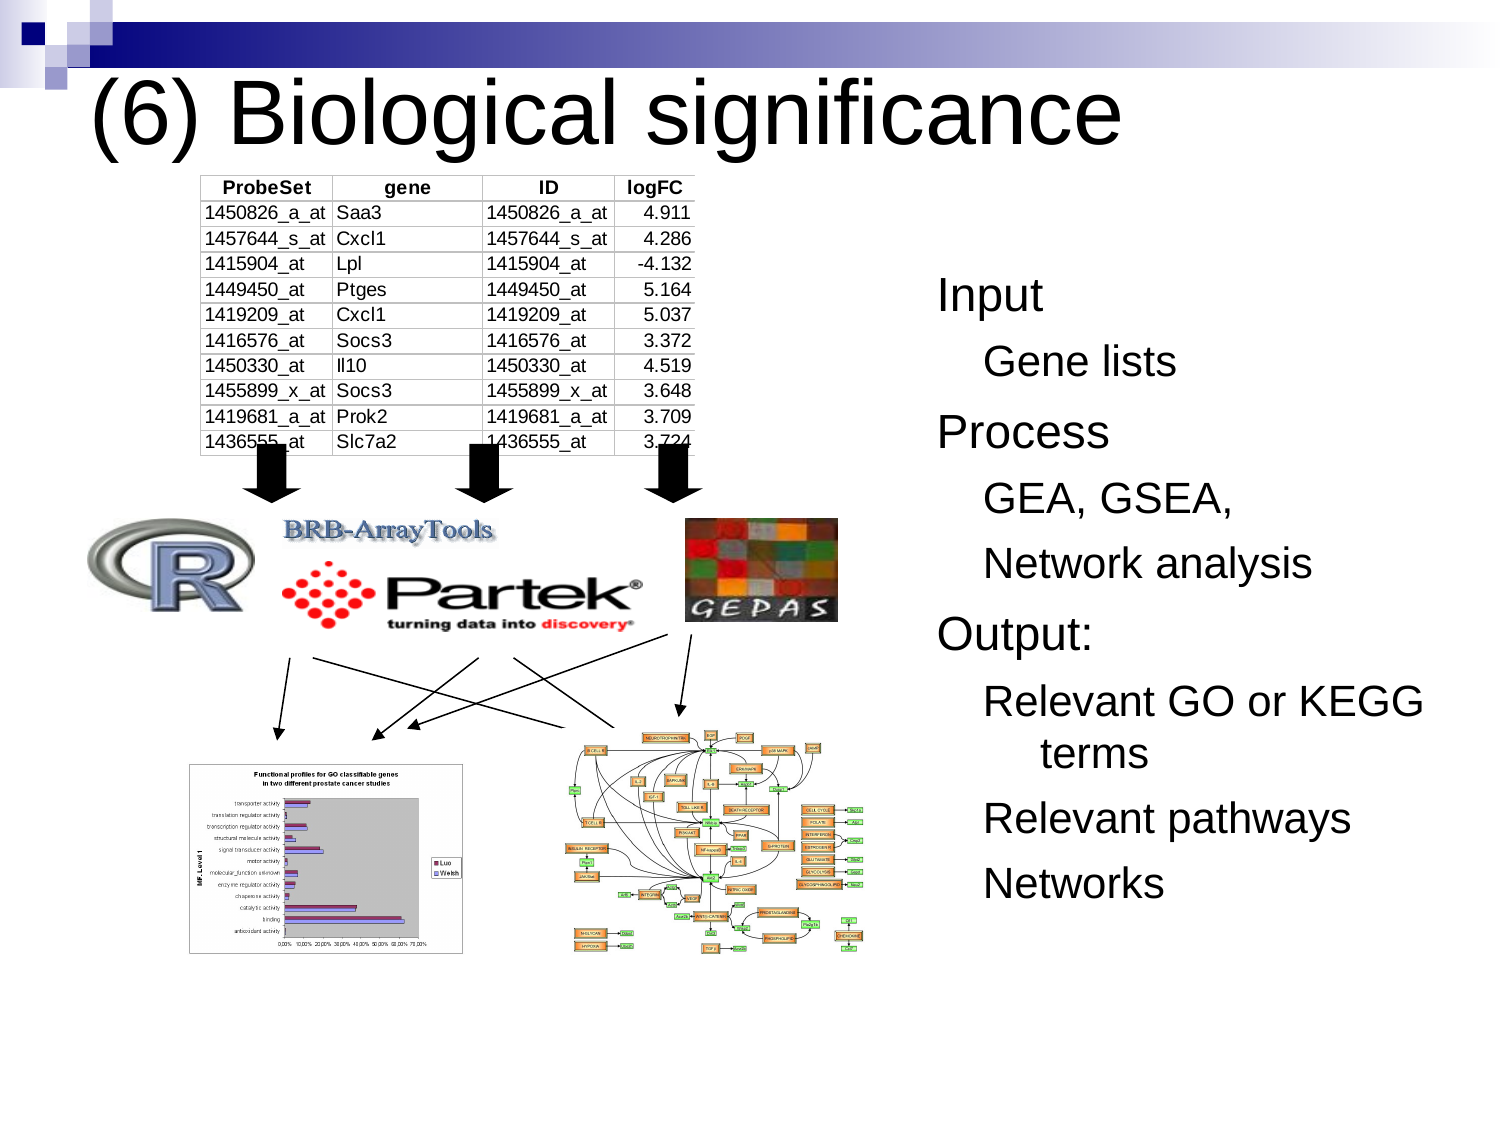

# (6) Biological significance
Input
Gene lists
Process
GEA, GSEA,
Network analysis
Output:
Relevant GO or KEGG terms
Relevant pathways
Networks